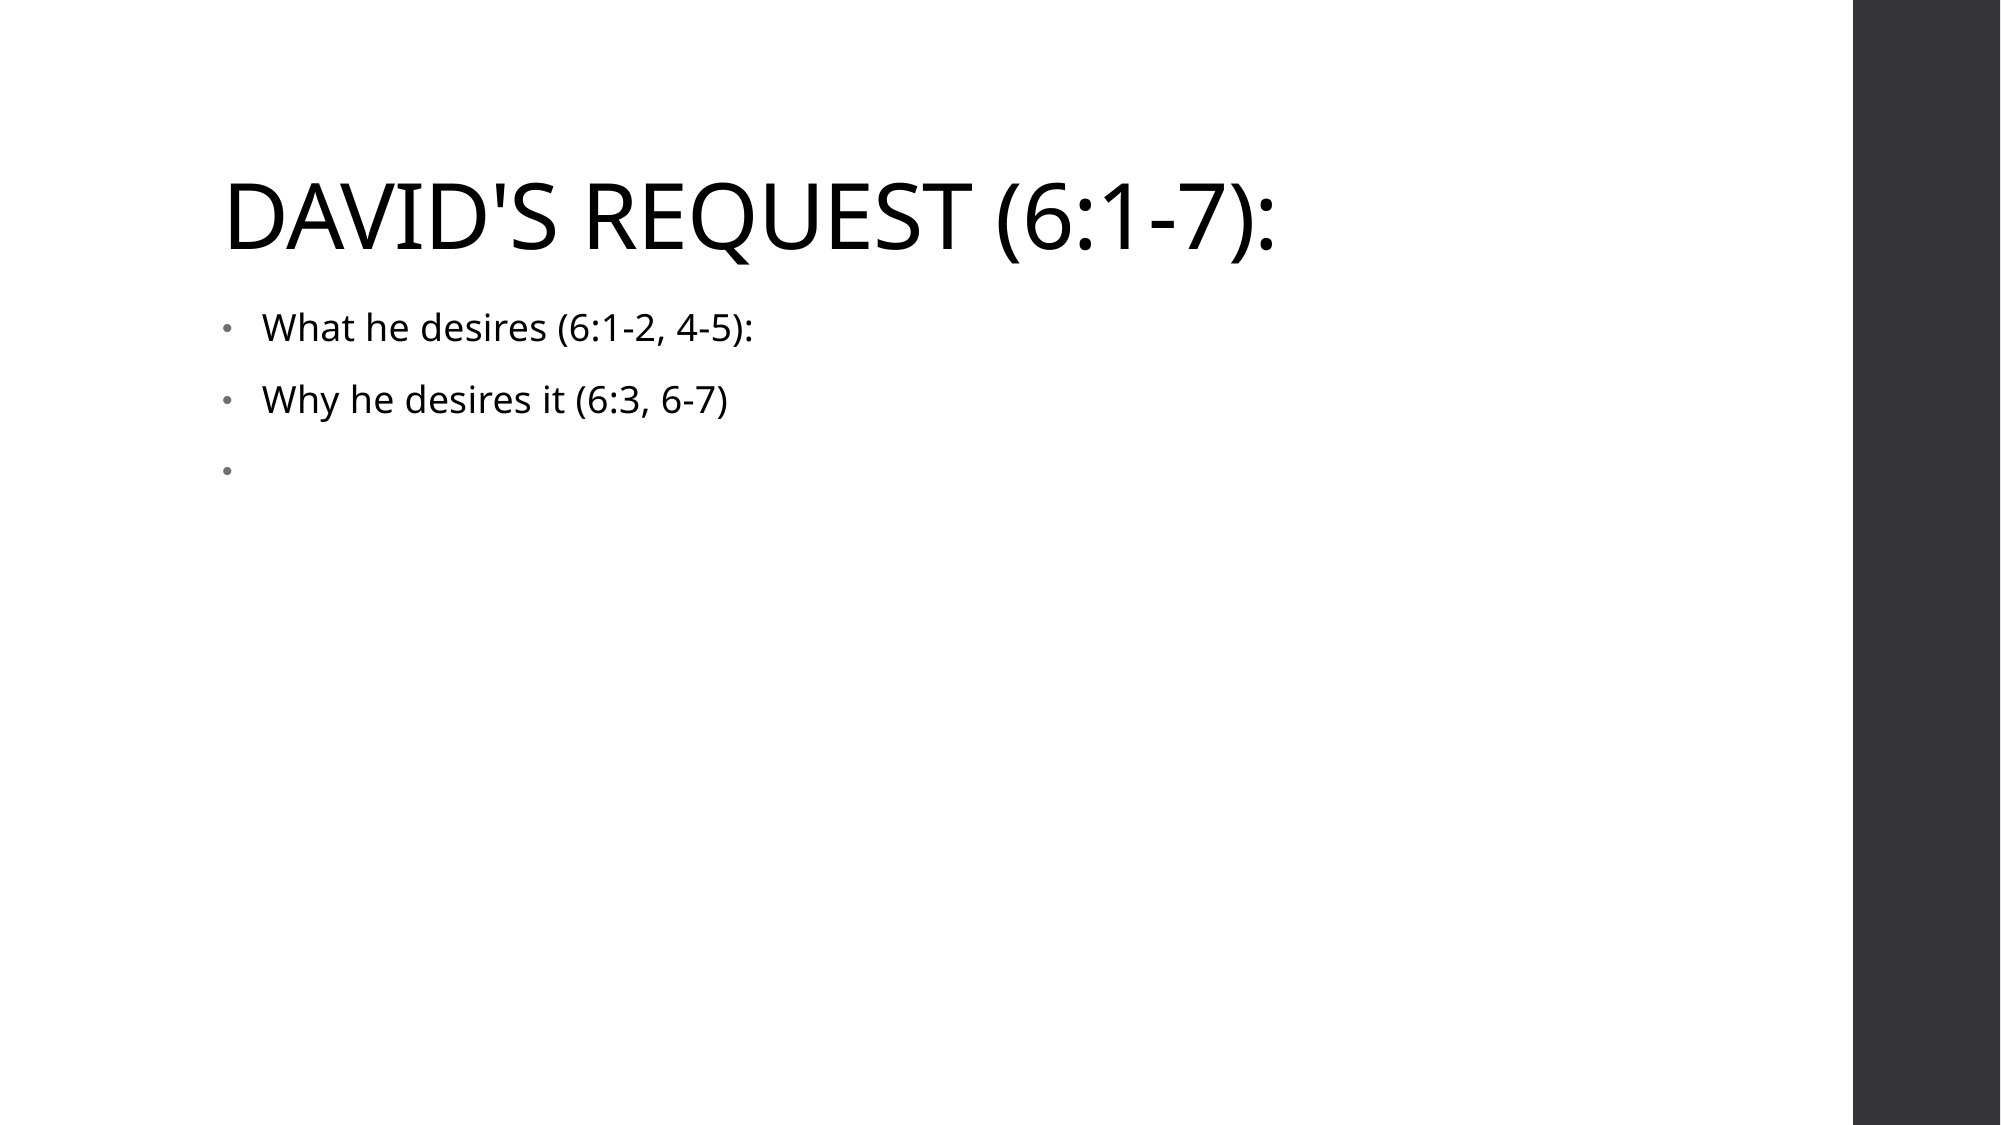

# DAVID'S REQUEST (6:1-7):
 What he desires (6:1-2, 4-5):
 Why he desires it (6:3, 6-7)